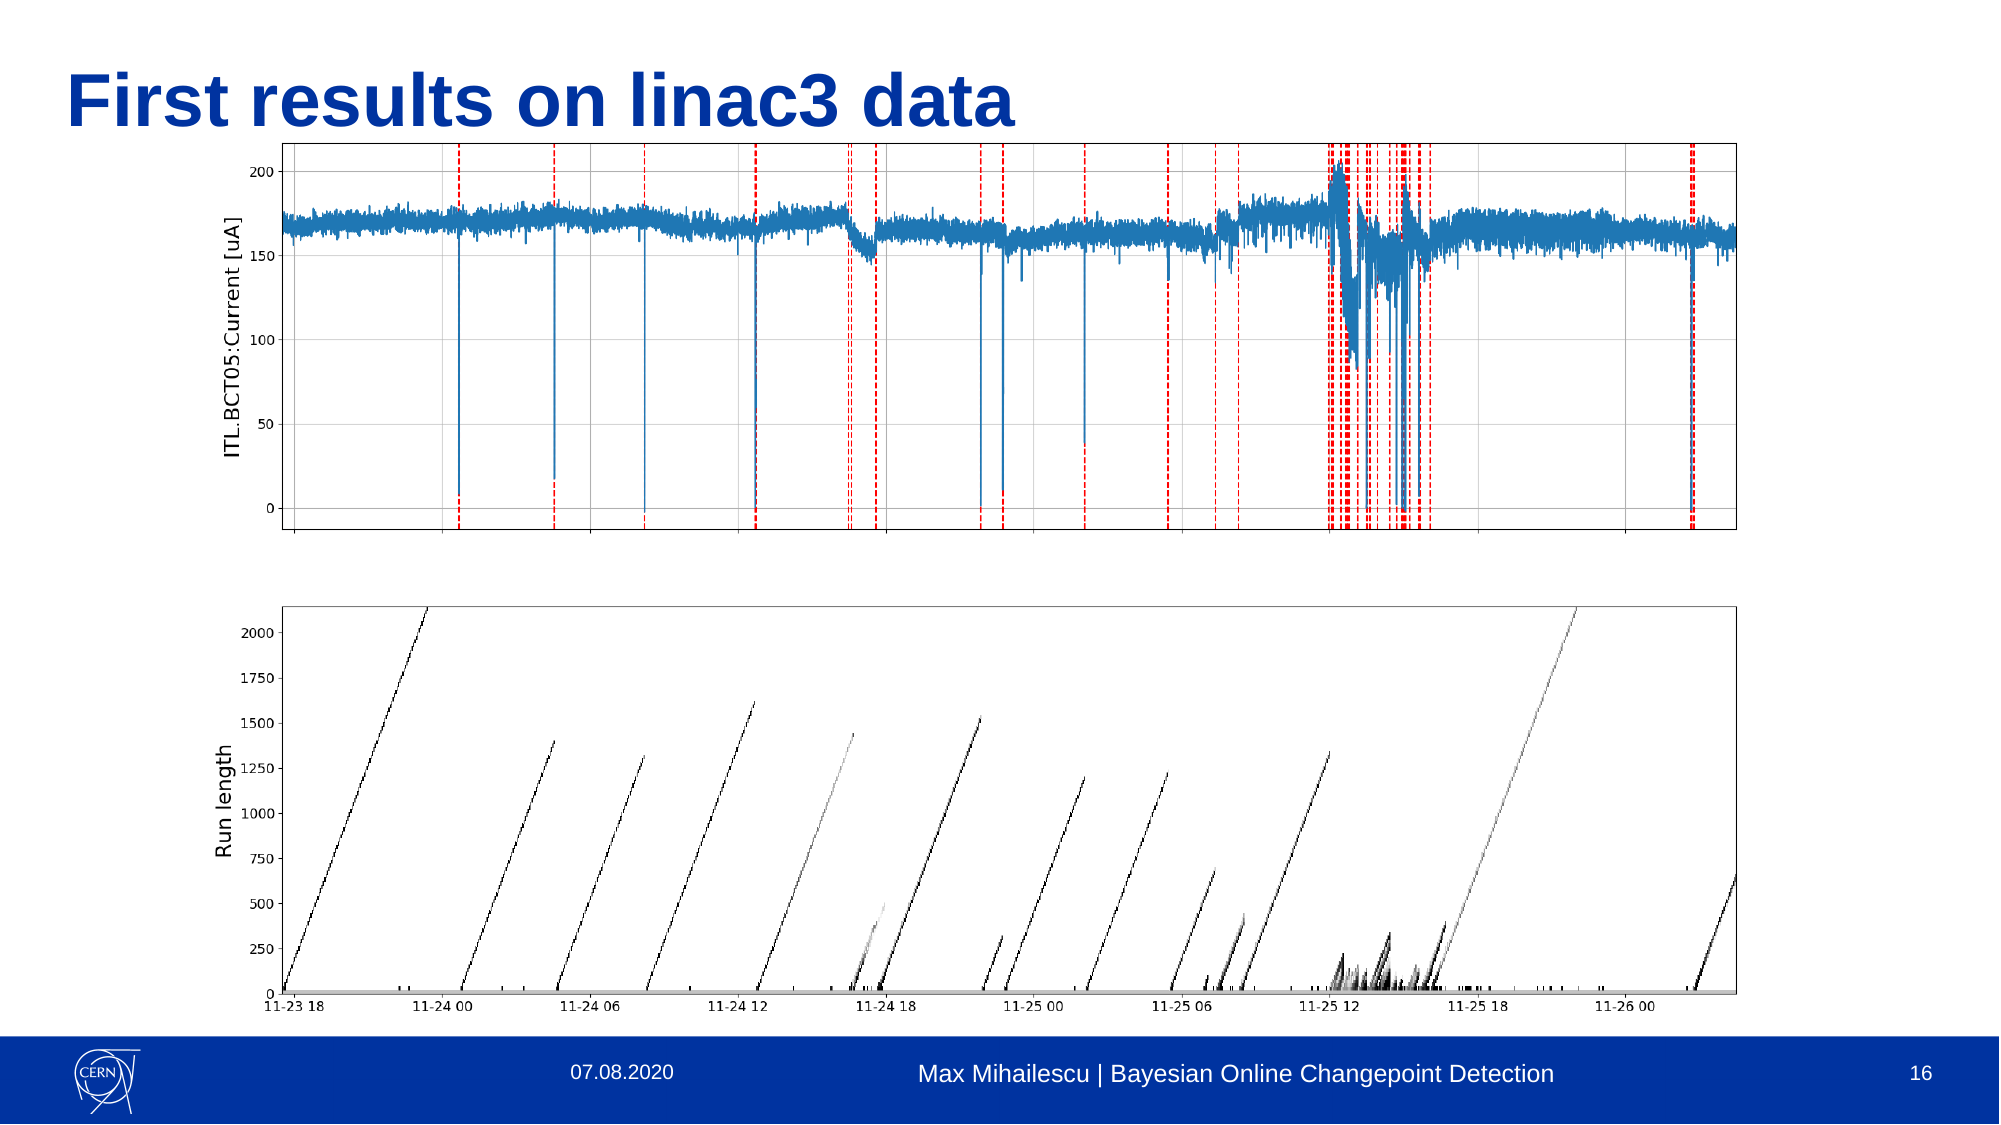

First results on linac3 data
07.08.2020
Max Mihailescu | Bayesian Online Changepoint Detection